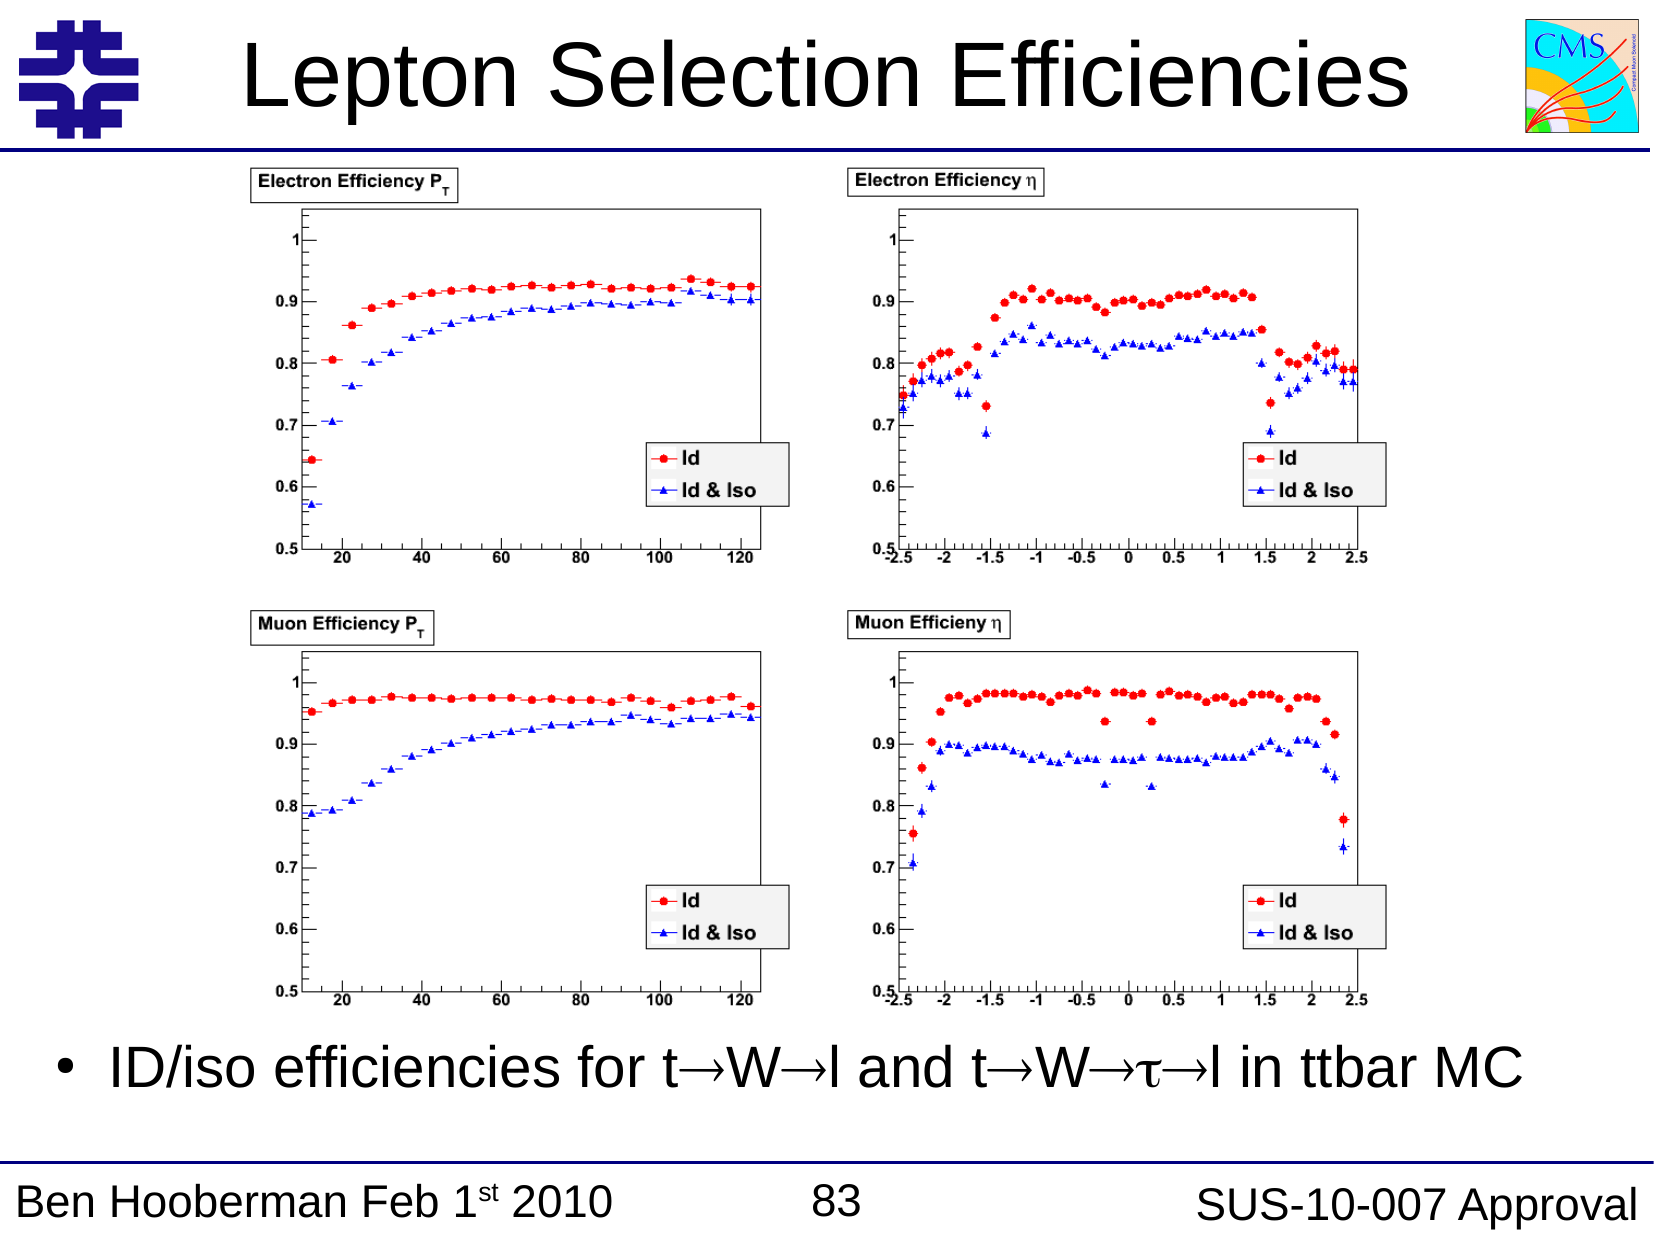

# Lepton Selection Efficiencies
ID/iso efficiencies for tWl and tWtl in ttbar MC
83